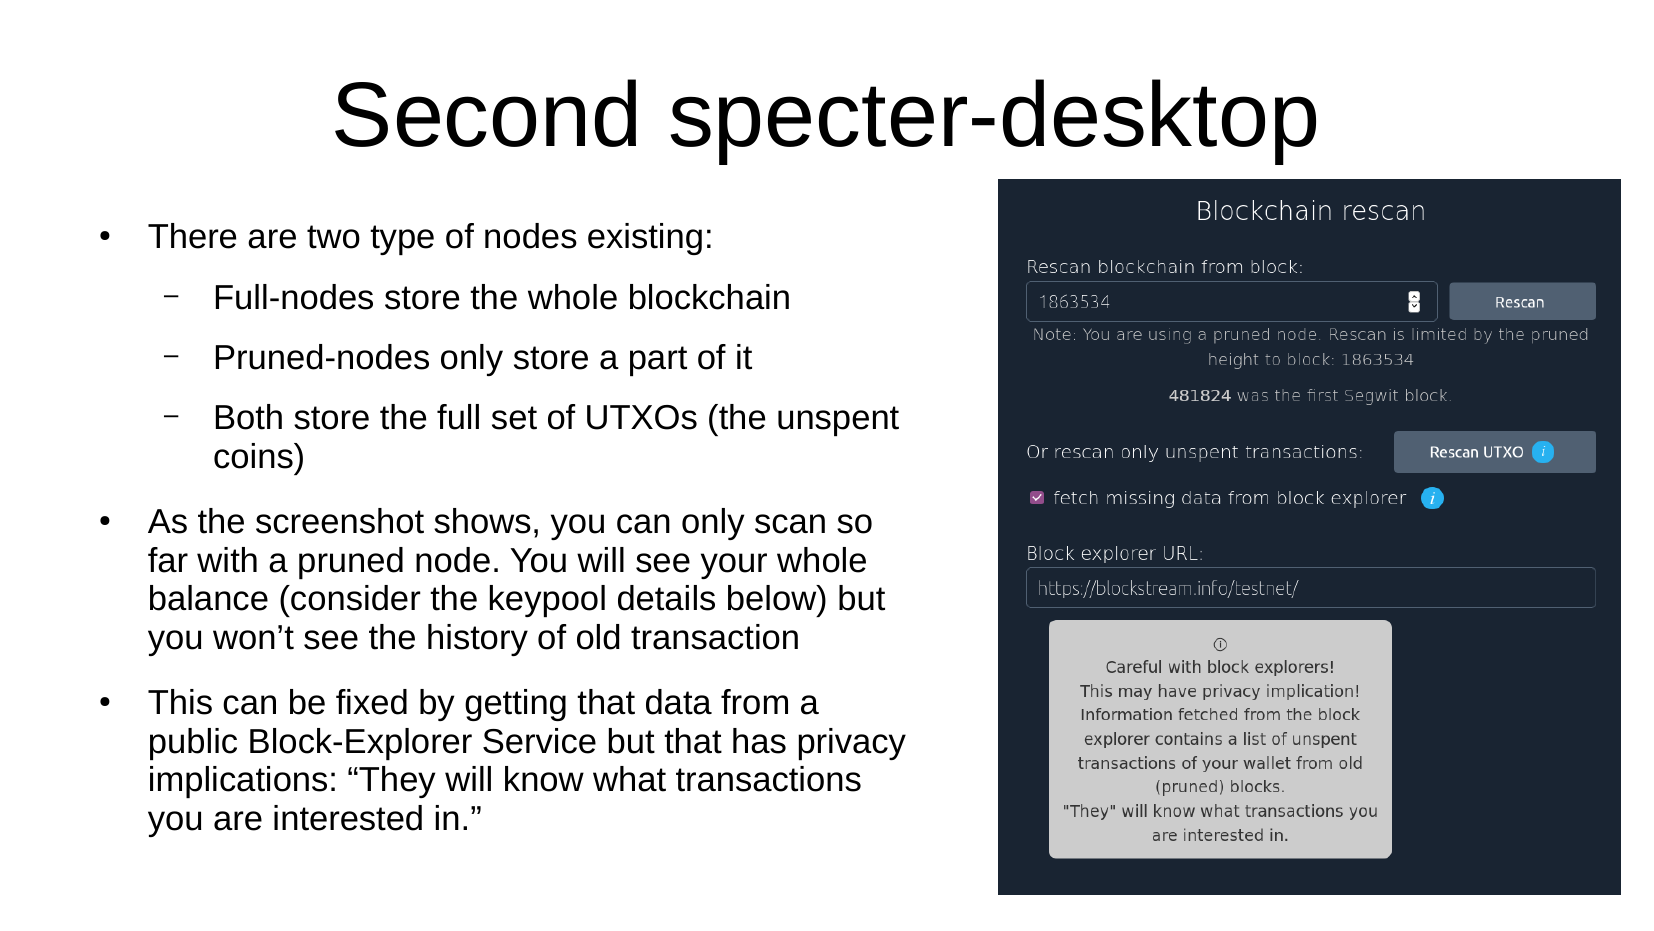

# Second specter-desktop
There are two type of nodes existing:
Full-nodes store the whole blockchain
Pruned-nodes only store a part of it
Both store the full set of UTXOs (the unspent coins)
As the screenshot shows, you can only scan so far with a pruned node. You will see your whole balance (consider the keypool details below) but you won’t see the history of old transaction
This can be fixed by getting that data from a public Block-Explorer Service but that has privacy implications: “They will know what transactions you are interested in.”